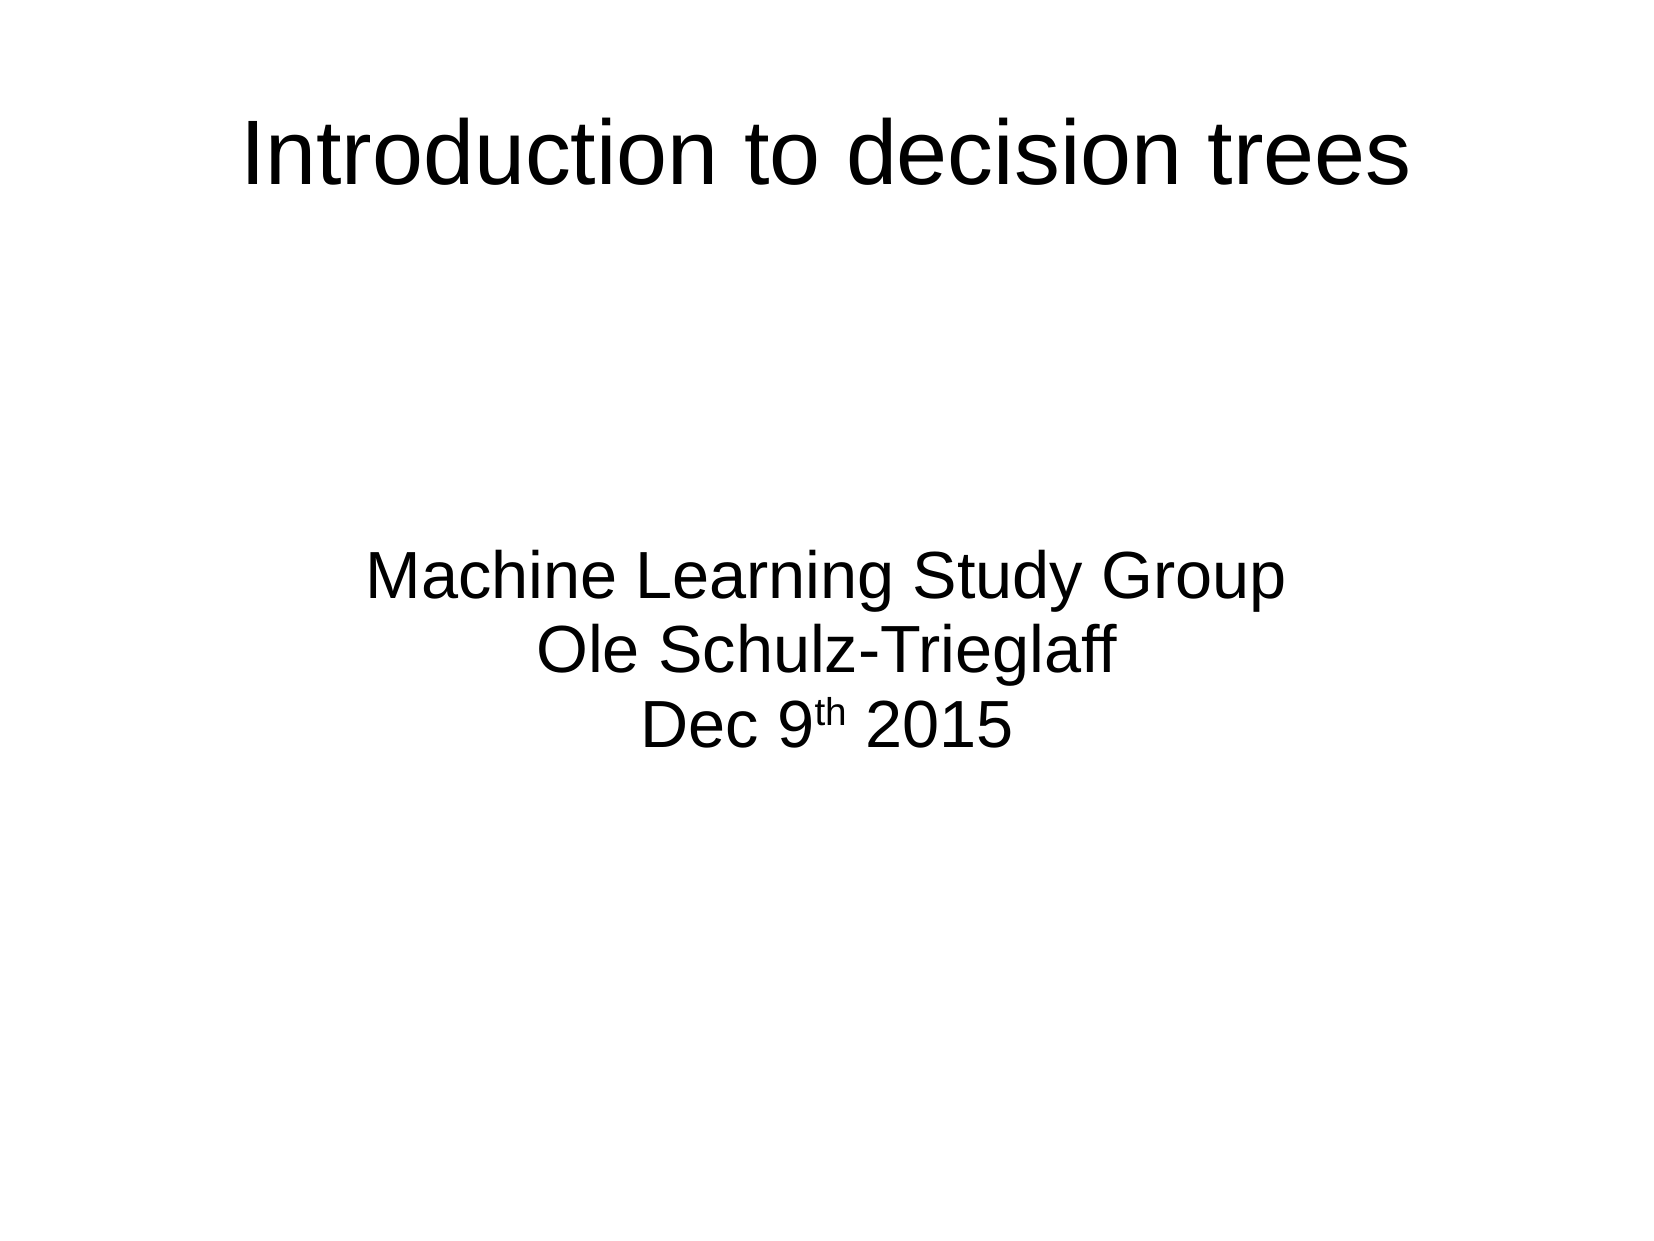

# Introduction to decision trees
Machine Learning Study Group
Ole Schulz-Trieglaff
Dec 9th 2015